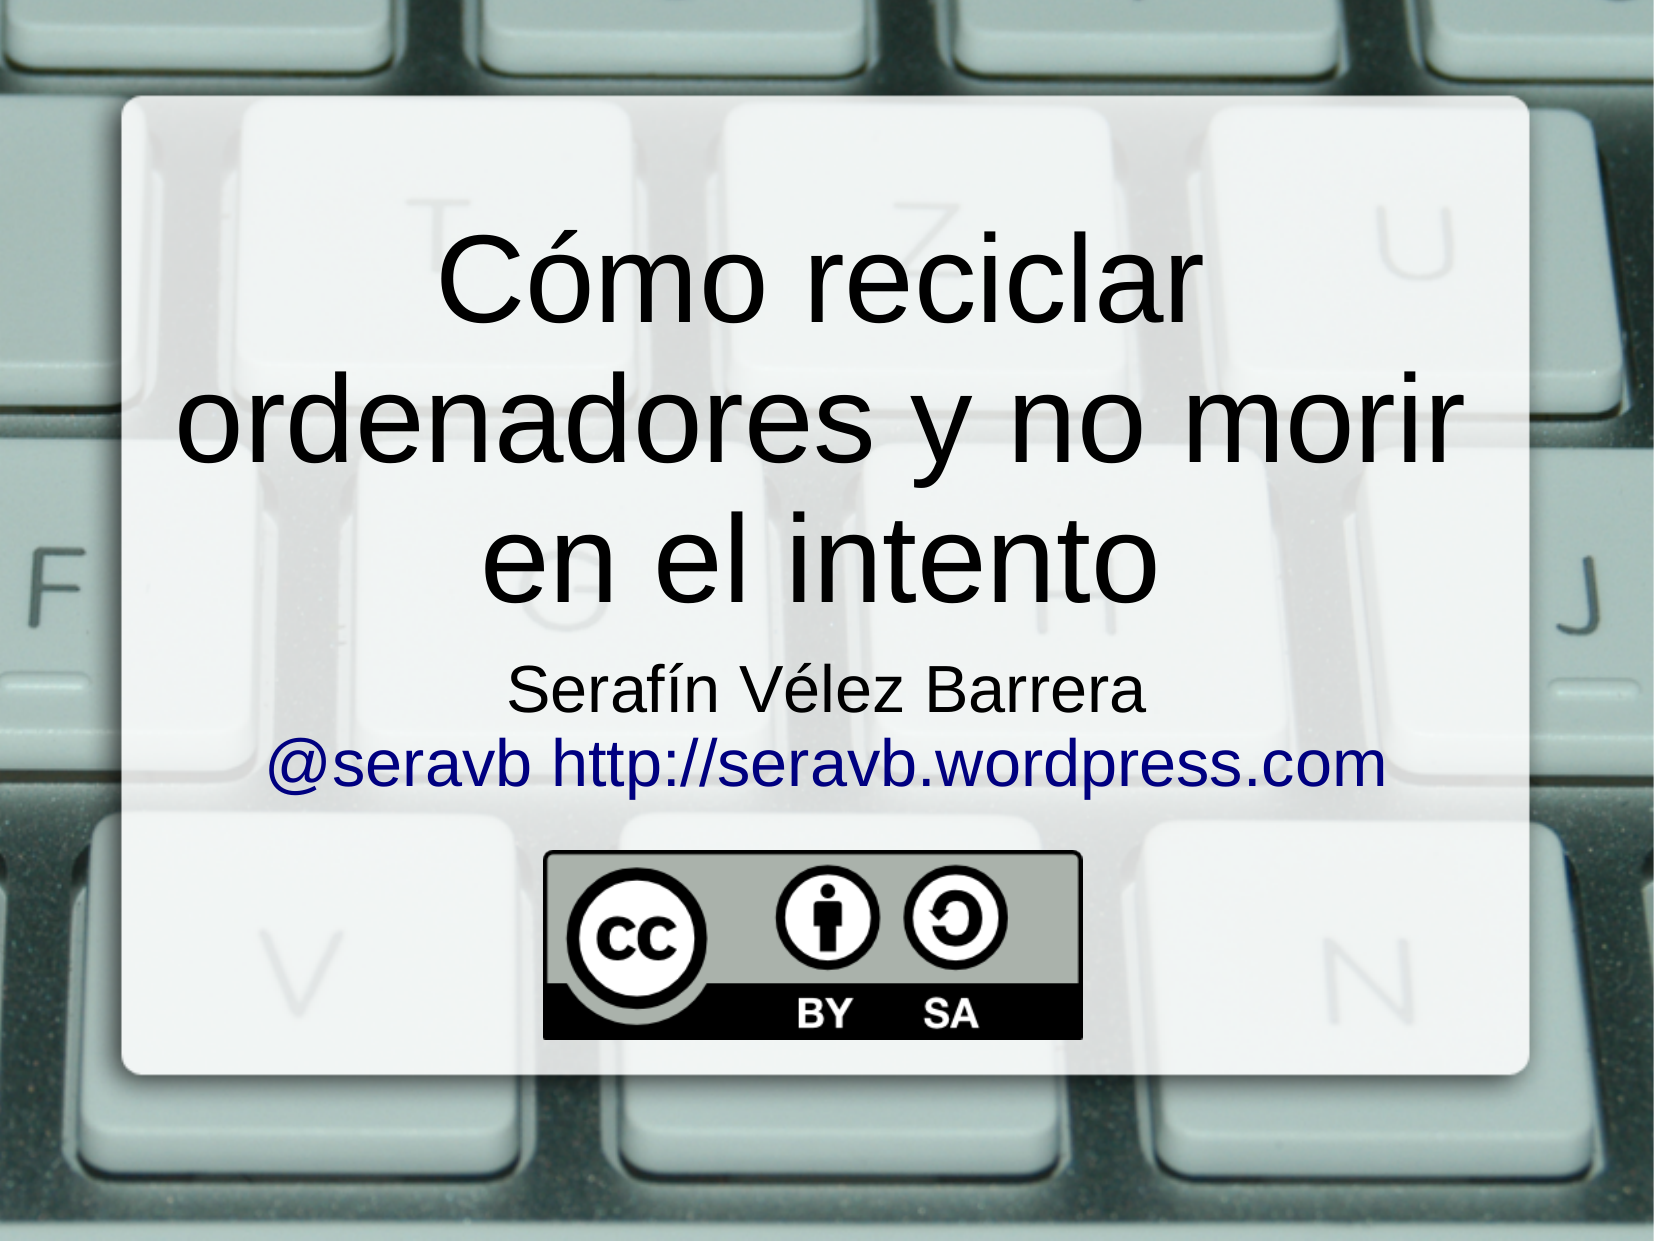

# Cómo reciclar ordenadores y no morir en el intento
Serafín Vélez Barrera
@seravb http://seravb.wordpress.com